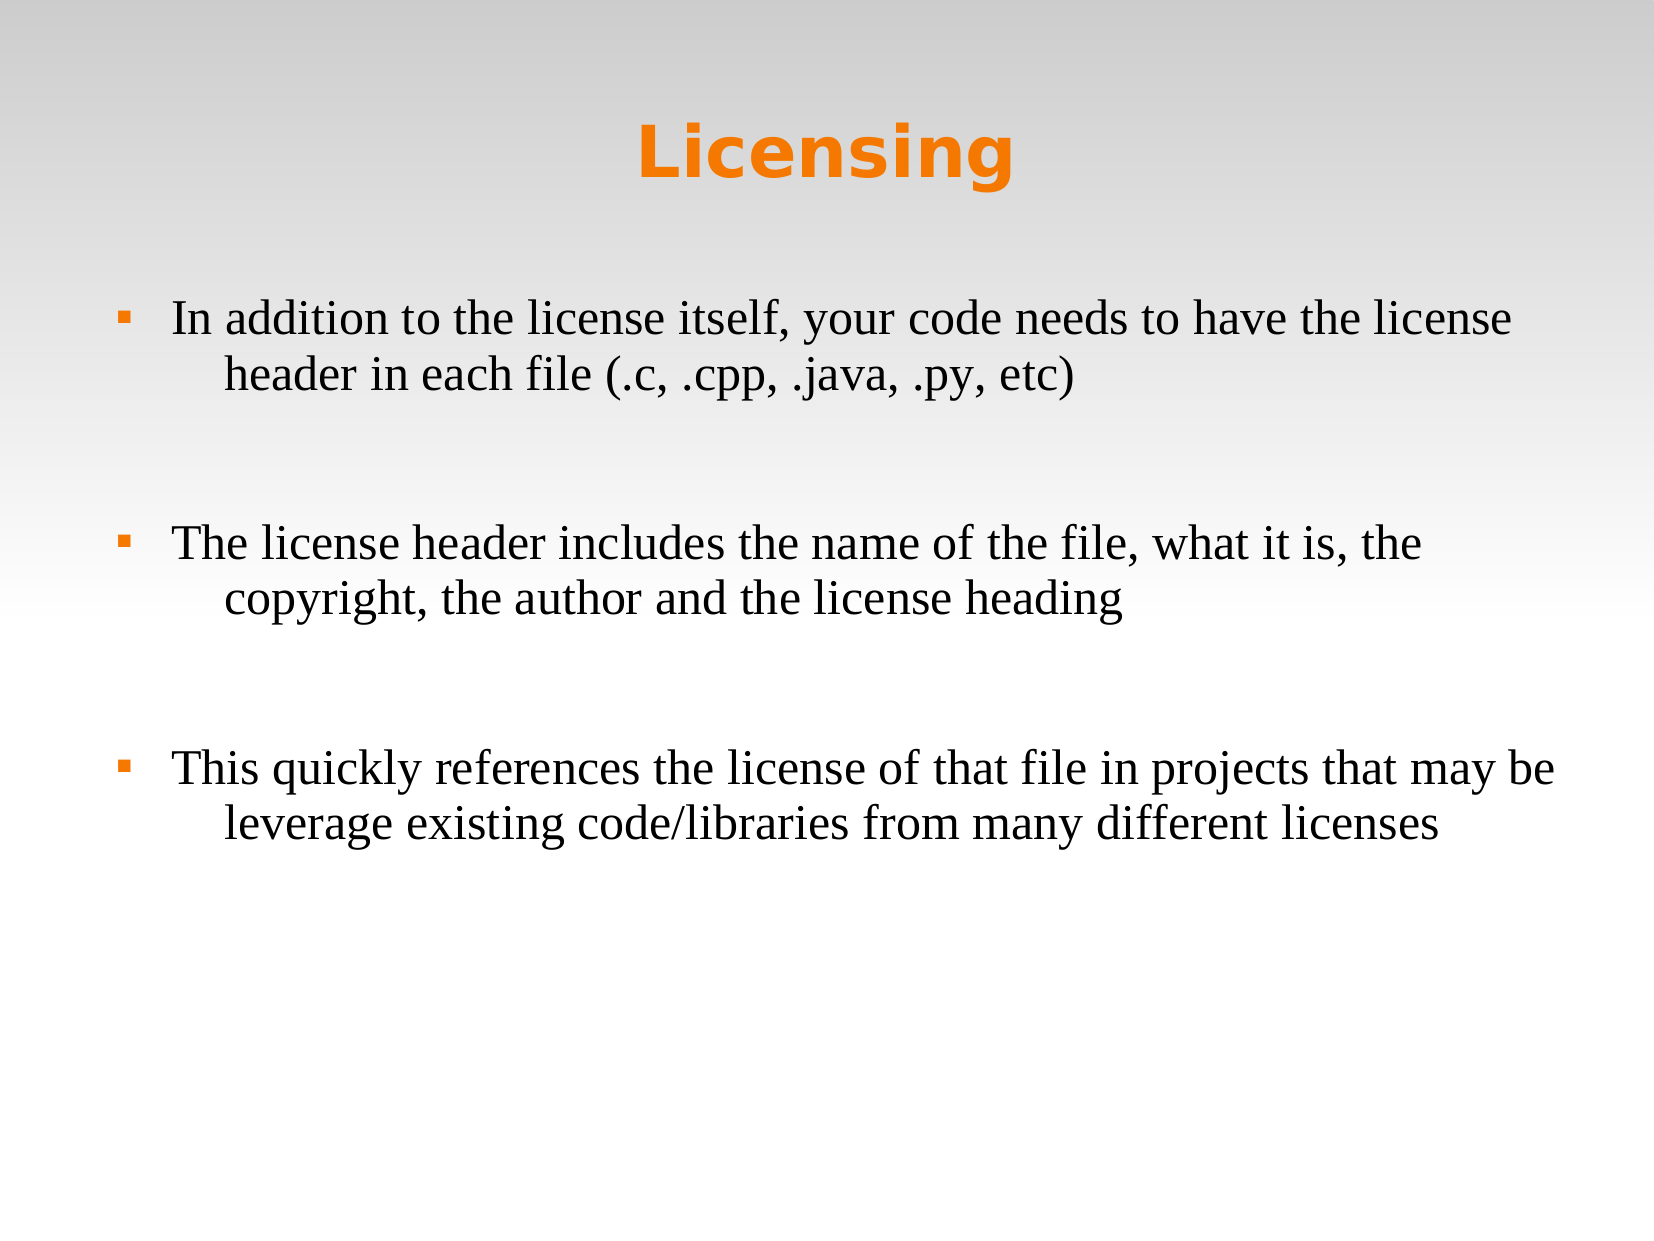

# Licensing
In addition to the license itself, your code needs to have the license header in each file (.c, .cpp, .java, .py, etc)
The license header includes the name of the file, what it is, the copyright, the author and the license heading
This quickly references the license of that file in projects that may be leverage existing code/libraries from many different licenses